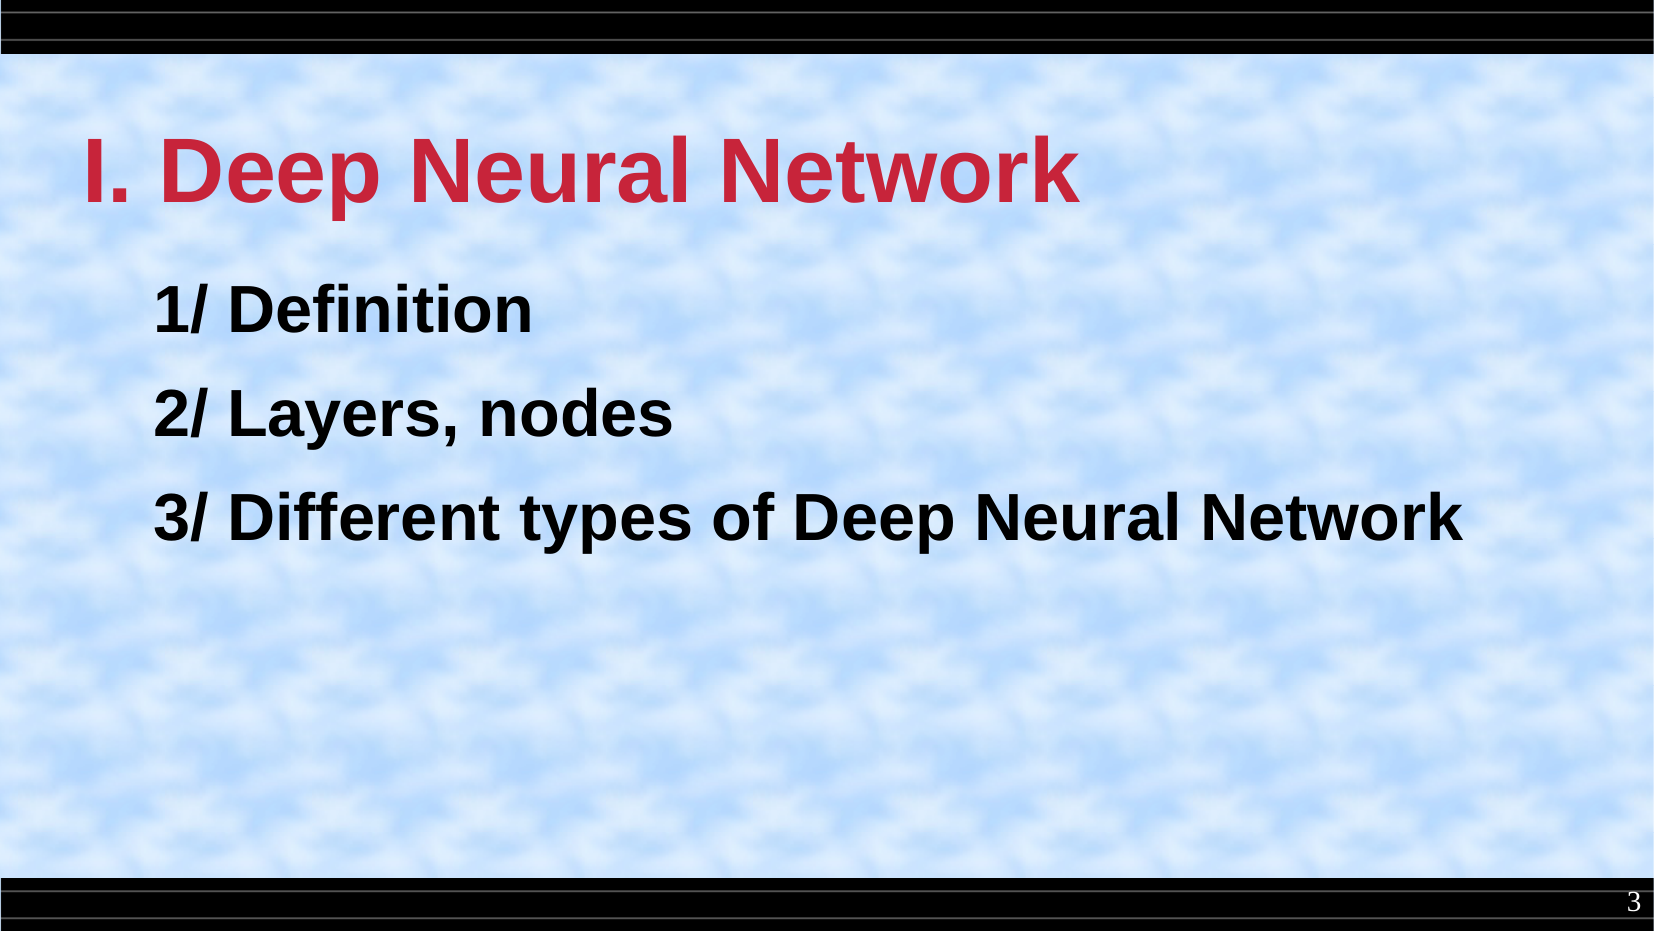

# I. Deep Neural Network
1/ Definition
2/ Layers, nodes
3/ Different types of Deep Neural Network